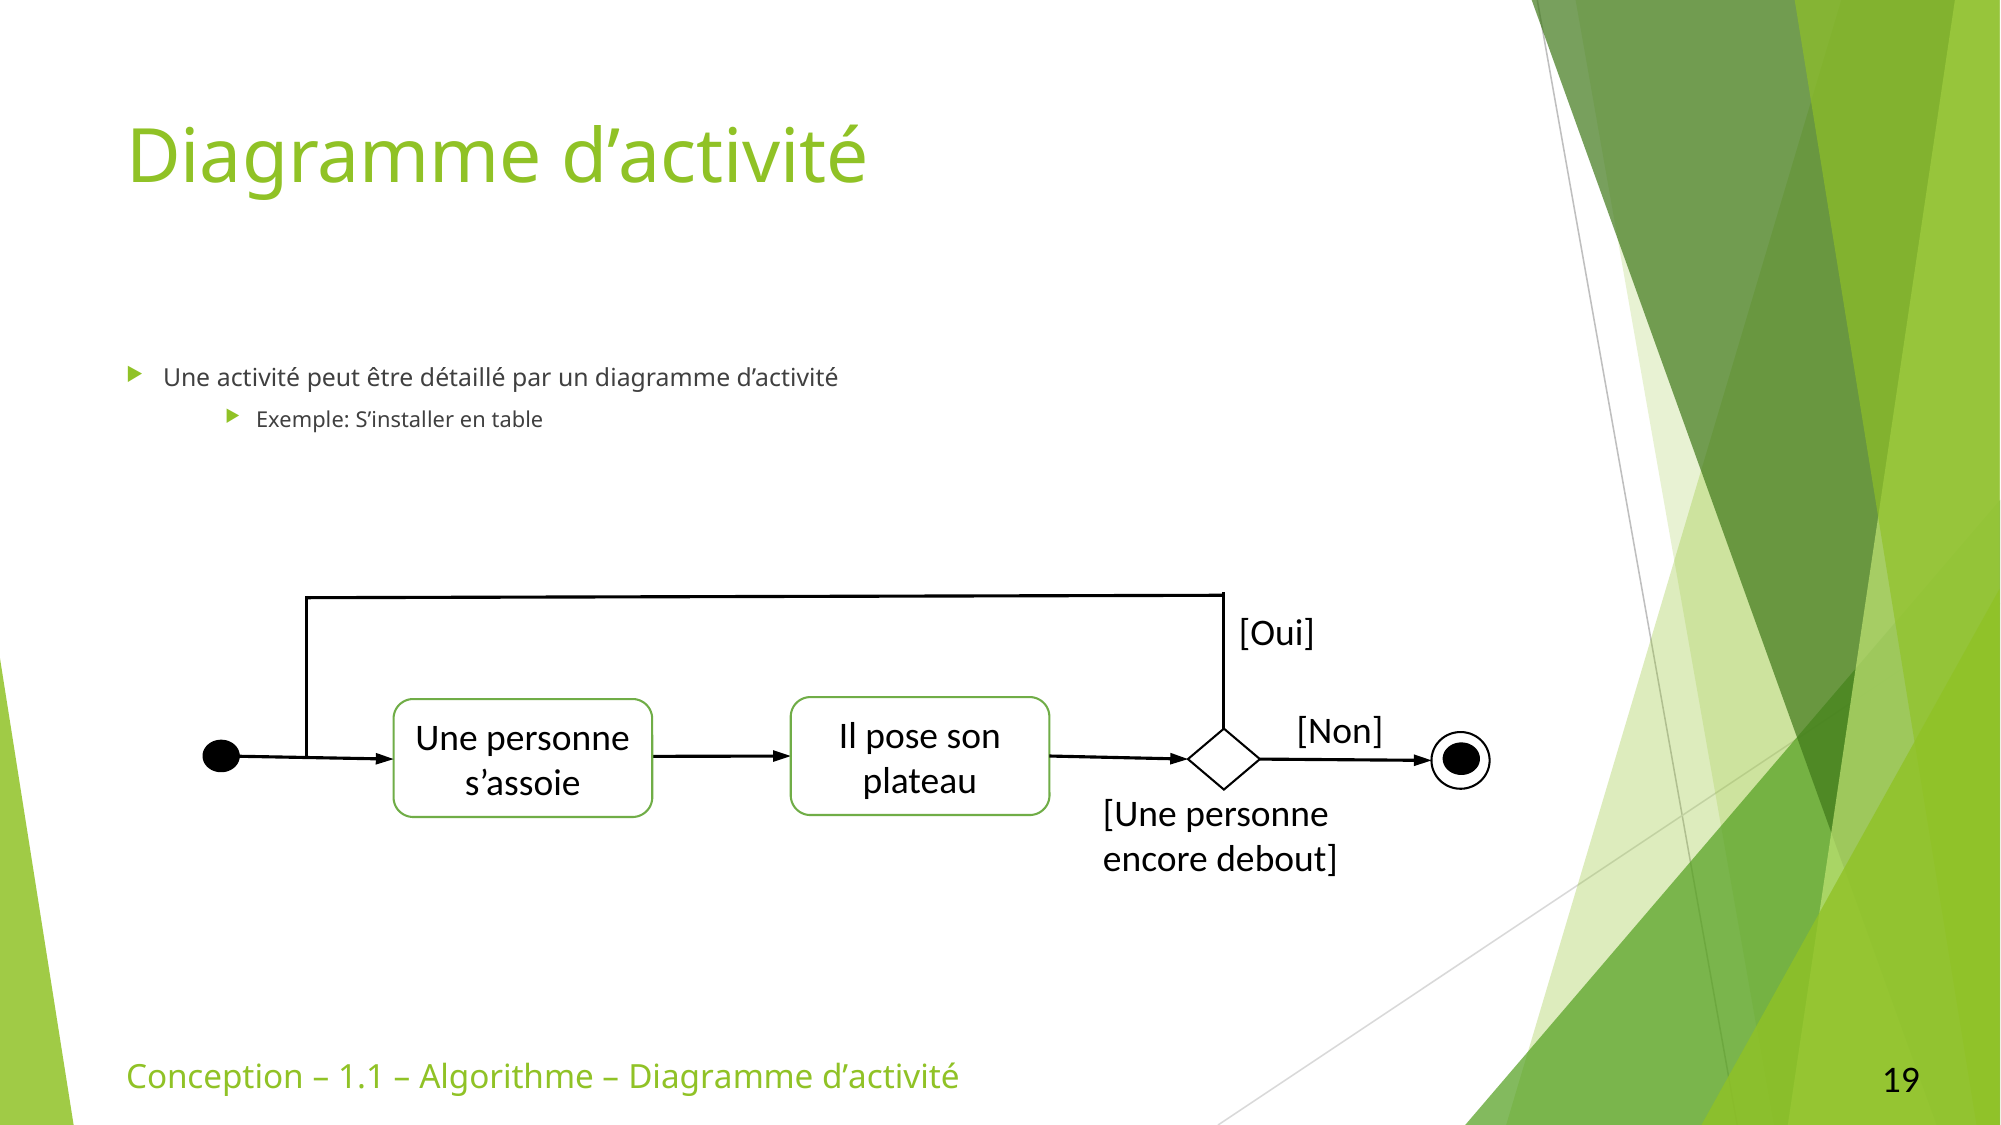

# Diagramme d’activité
Une activité peut être détaillé par un diagramme d’activité
Exemple: S’installer en table
[Oui]
Il pose son plateau
[Non]
Une personne s’assoie
[Une personne encore debout]
Conception – 1.1 – Algorithme – Diagramme d’activité